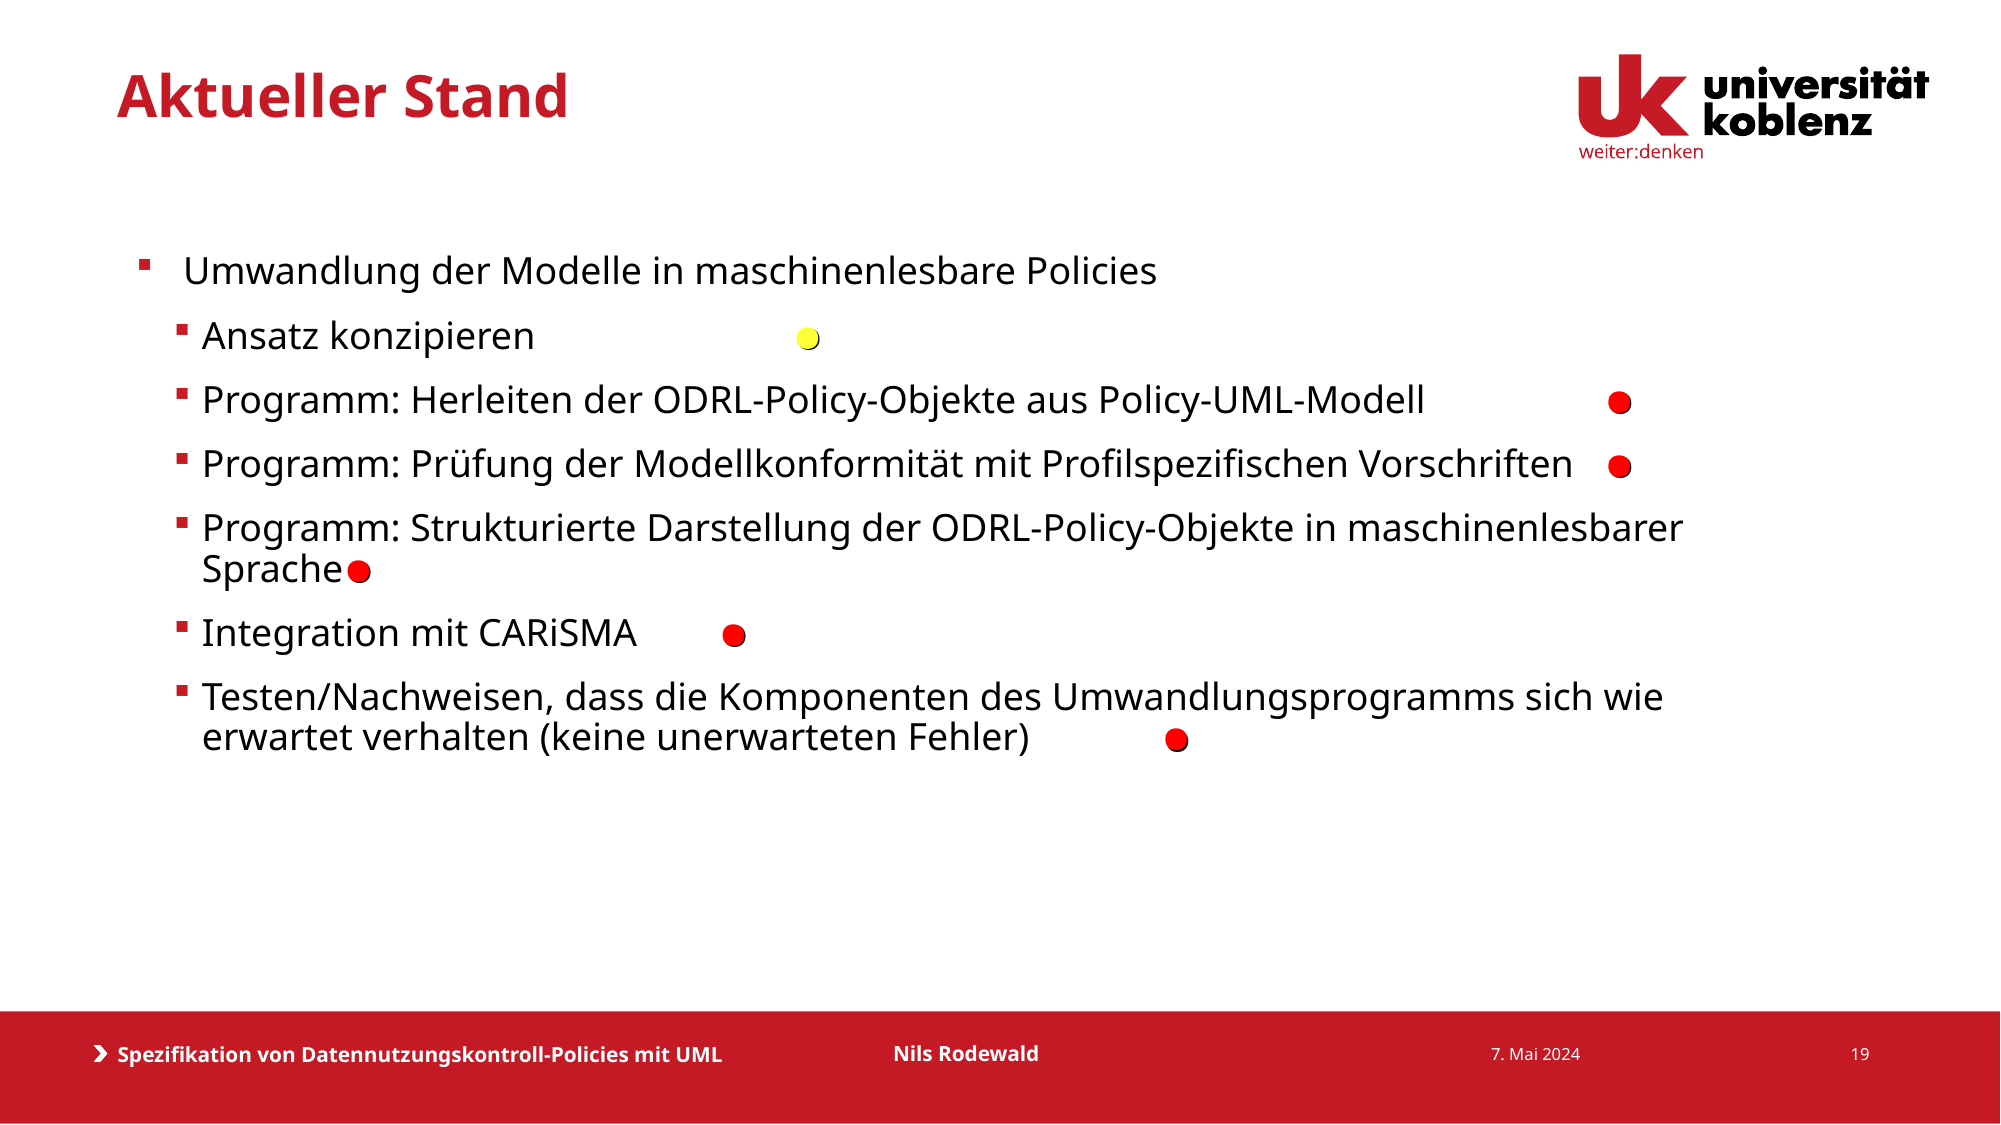

# Aktueller Stand
Umwandlung der Modelle in maschinenlesbare Policies
Ansatz konzipieren				●
Programm: Herleiten der ODRL-Policy-Objekte aus Policy-UML-Modell			●
Programm: Prüfung der Modellkonformität mit Profilspezifischen Vorschriften	●
Programm: Strukturierte Darstellung der ODRL-Policy-Objekte in maschinenlesbarer Sprache●
Integration mit CARiSMA		●
Testen/Nachweisen, dass die Komponenten des Umwandlungsprogramms sich wie erwartet verhalten (keine unerwarteten Fehler)		●